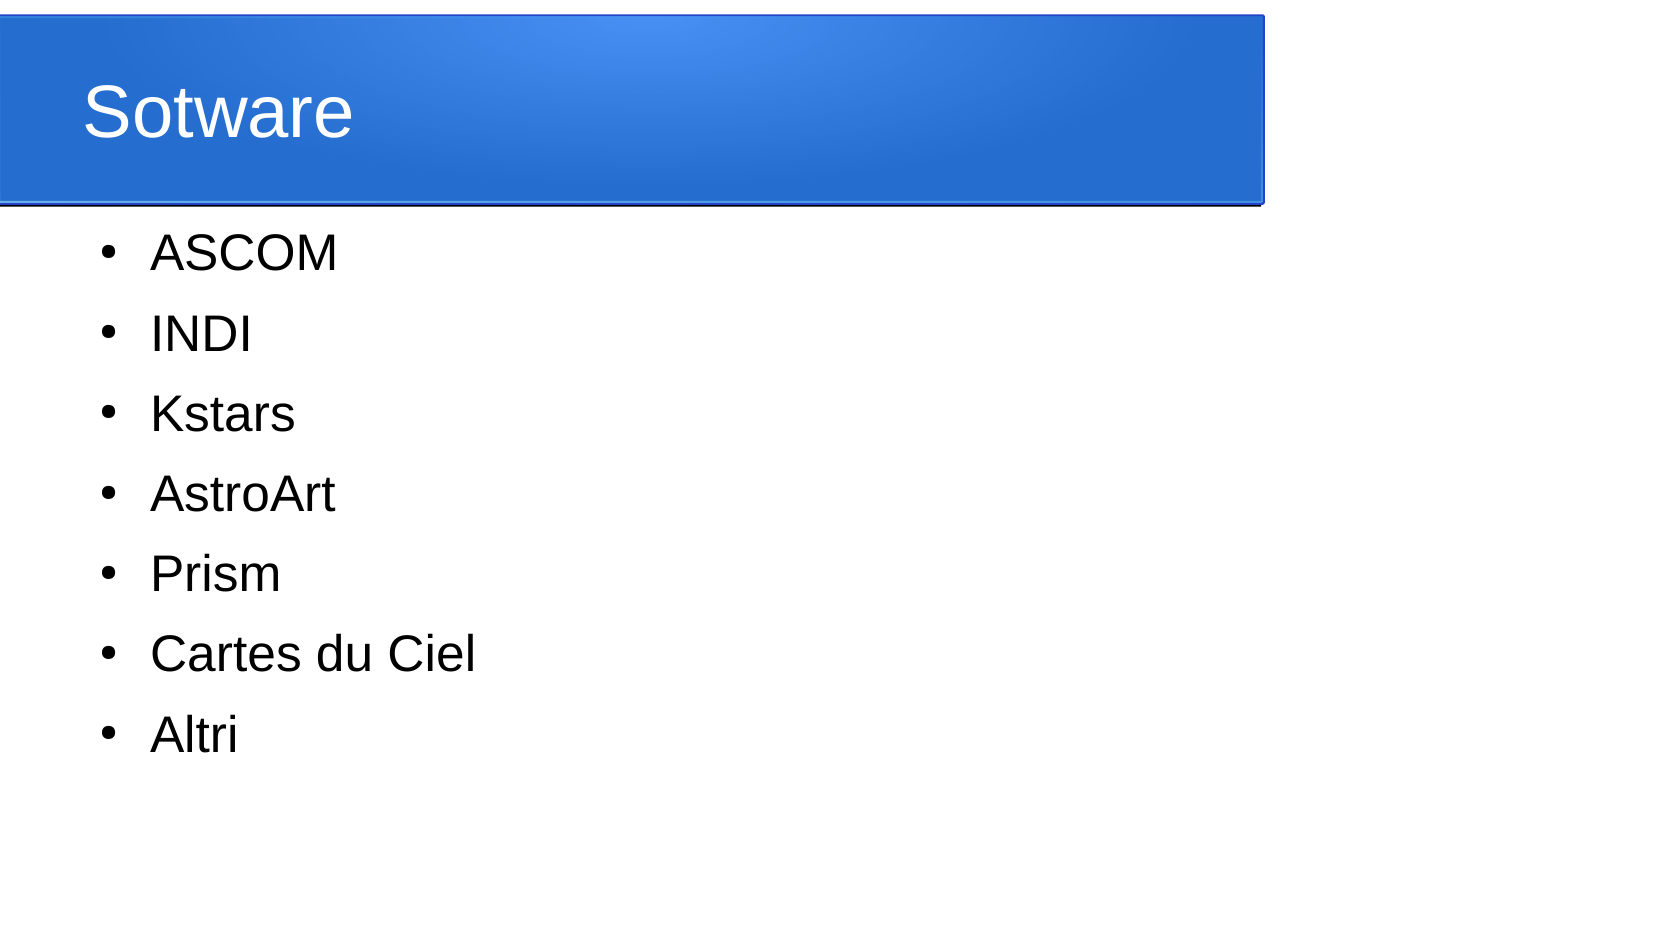

# Sotware
ASCOM
INDI
Kstars
AstroArt
Prism
Cartes du Ciel
Altri